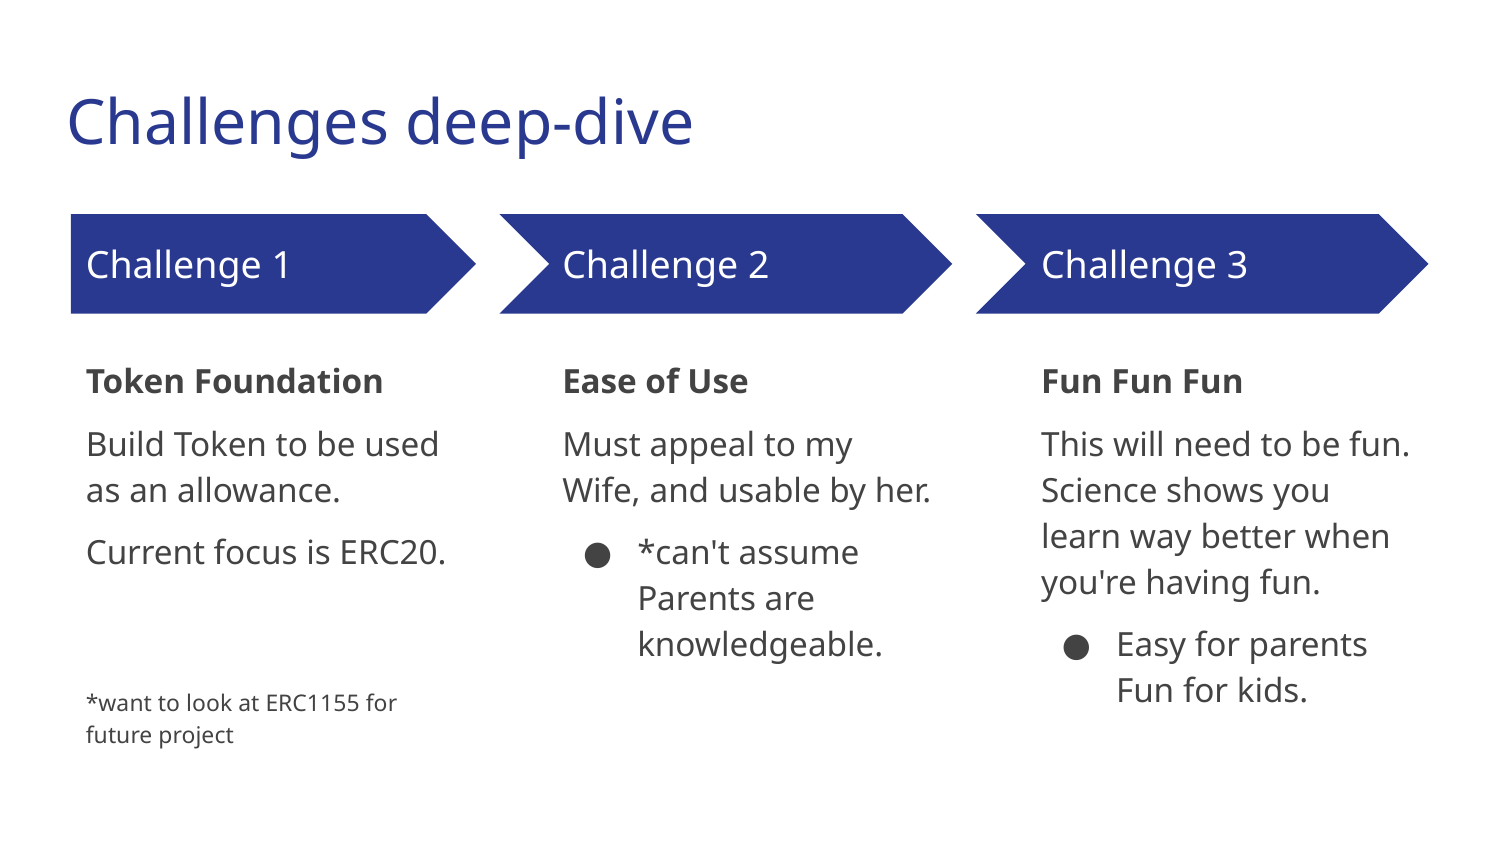

# Challenges deep-dive
Challenge 1
Challenge 2
Challenge 3
Token Foundation
Build Token to be used as an allowance.
Current focus is ERC20.
*want to look at ERC1155 for future project
Ease of Use
Must appeal to my Wife, and usable by her.
*can't assume Parents are knowledgeable.
Fun Fun Fun
This will need to be fun. Science shows you learn way better when you're having fun.
Easy for parents Fun for kids.